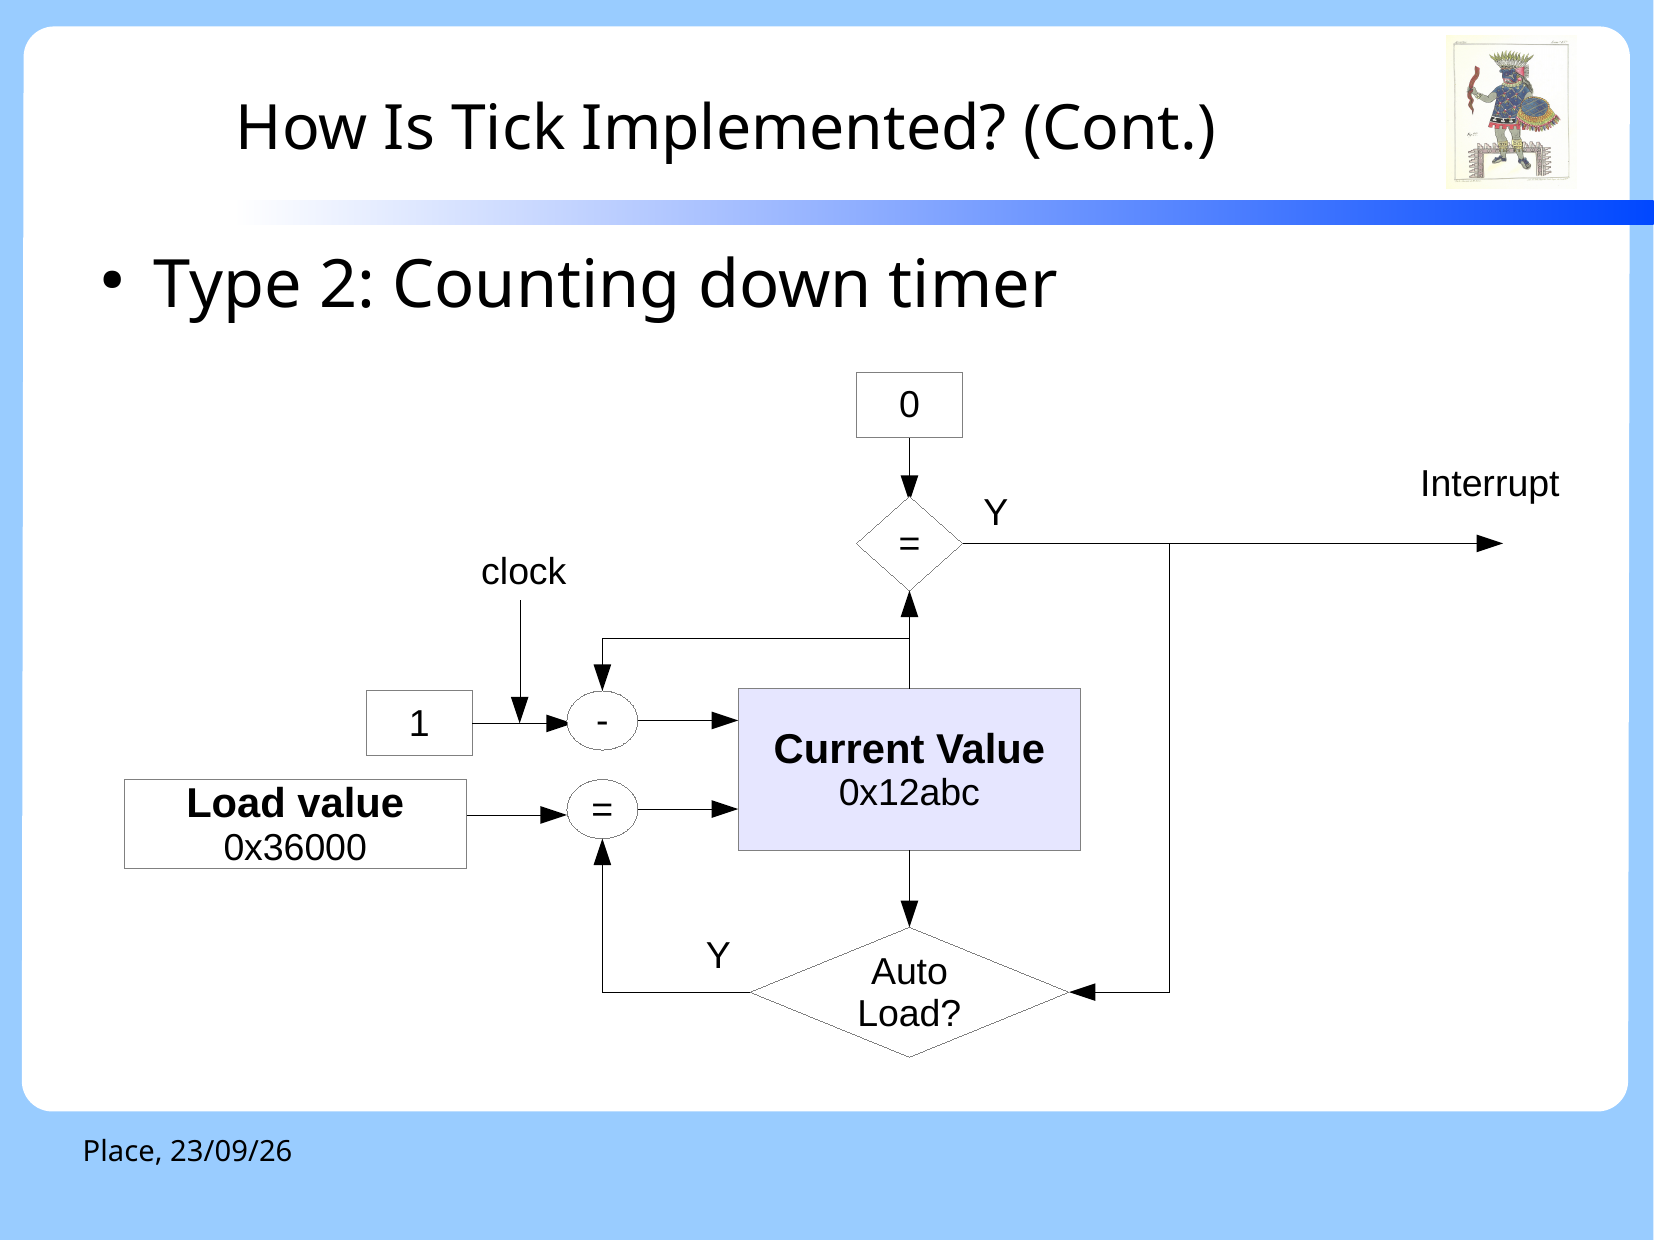

# How Is Tick Implemented? (Cont.)
Type 2: Counting down timer
0
Interrupt
Y
=
clock
Current Value
0x12abc
1
-
Load value
0x36000
=
Y
Auto
Load?